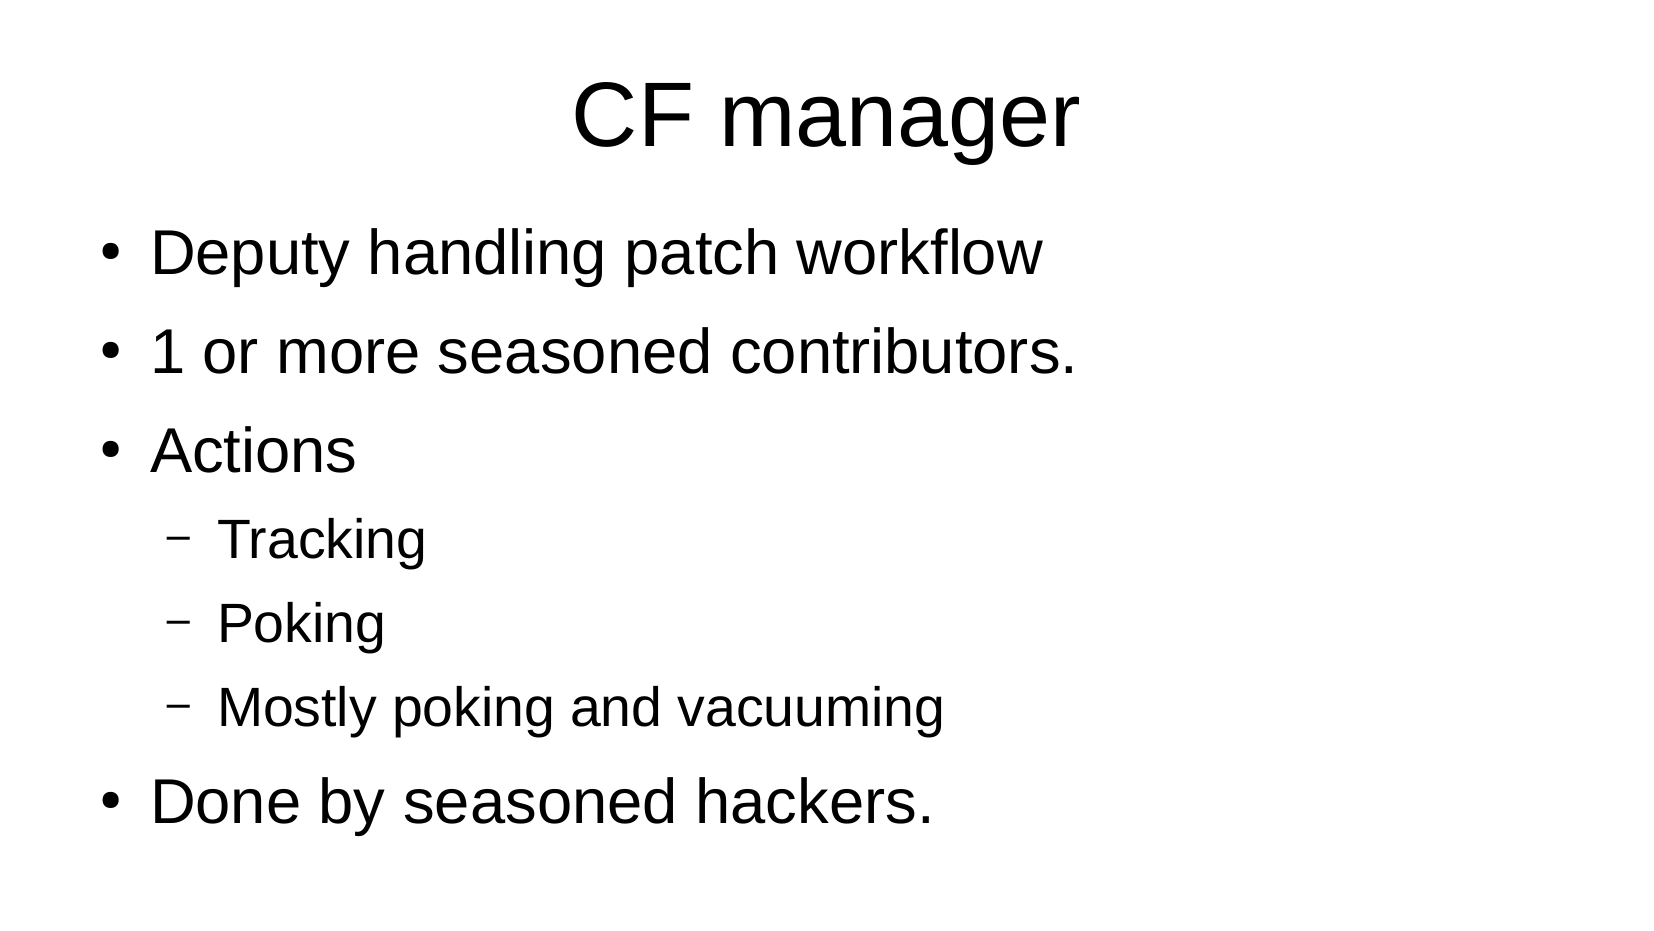

# CF manager
Deputy handling patch workflow
1 or more seasoned contributors.
Actions
Tracking
Poking
Mostly poking and vacuuming
Done by seasoned hackers.